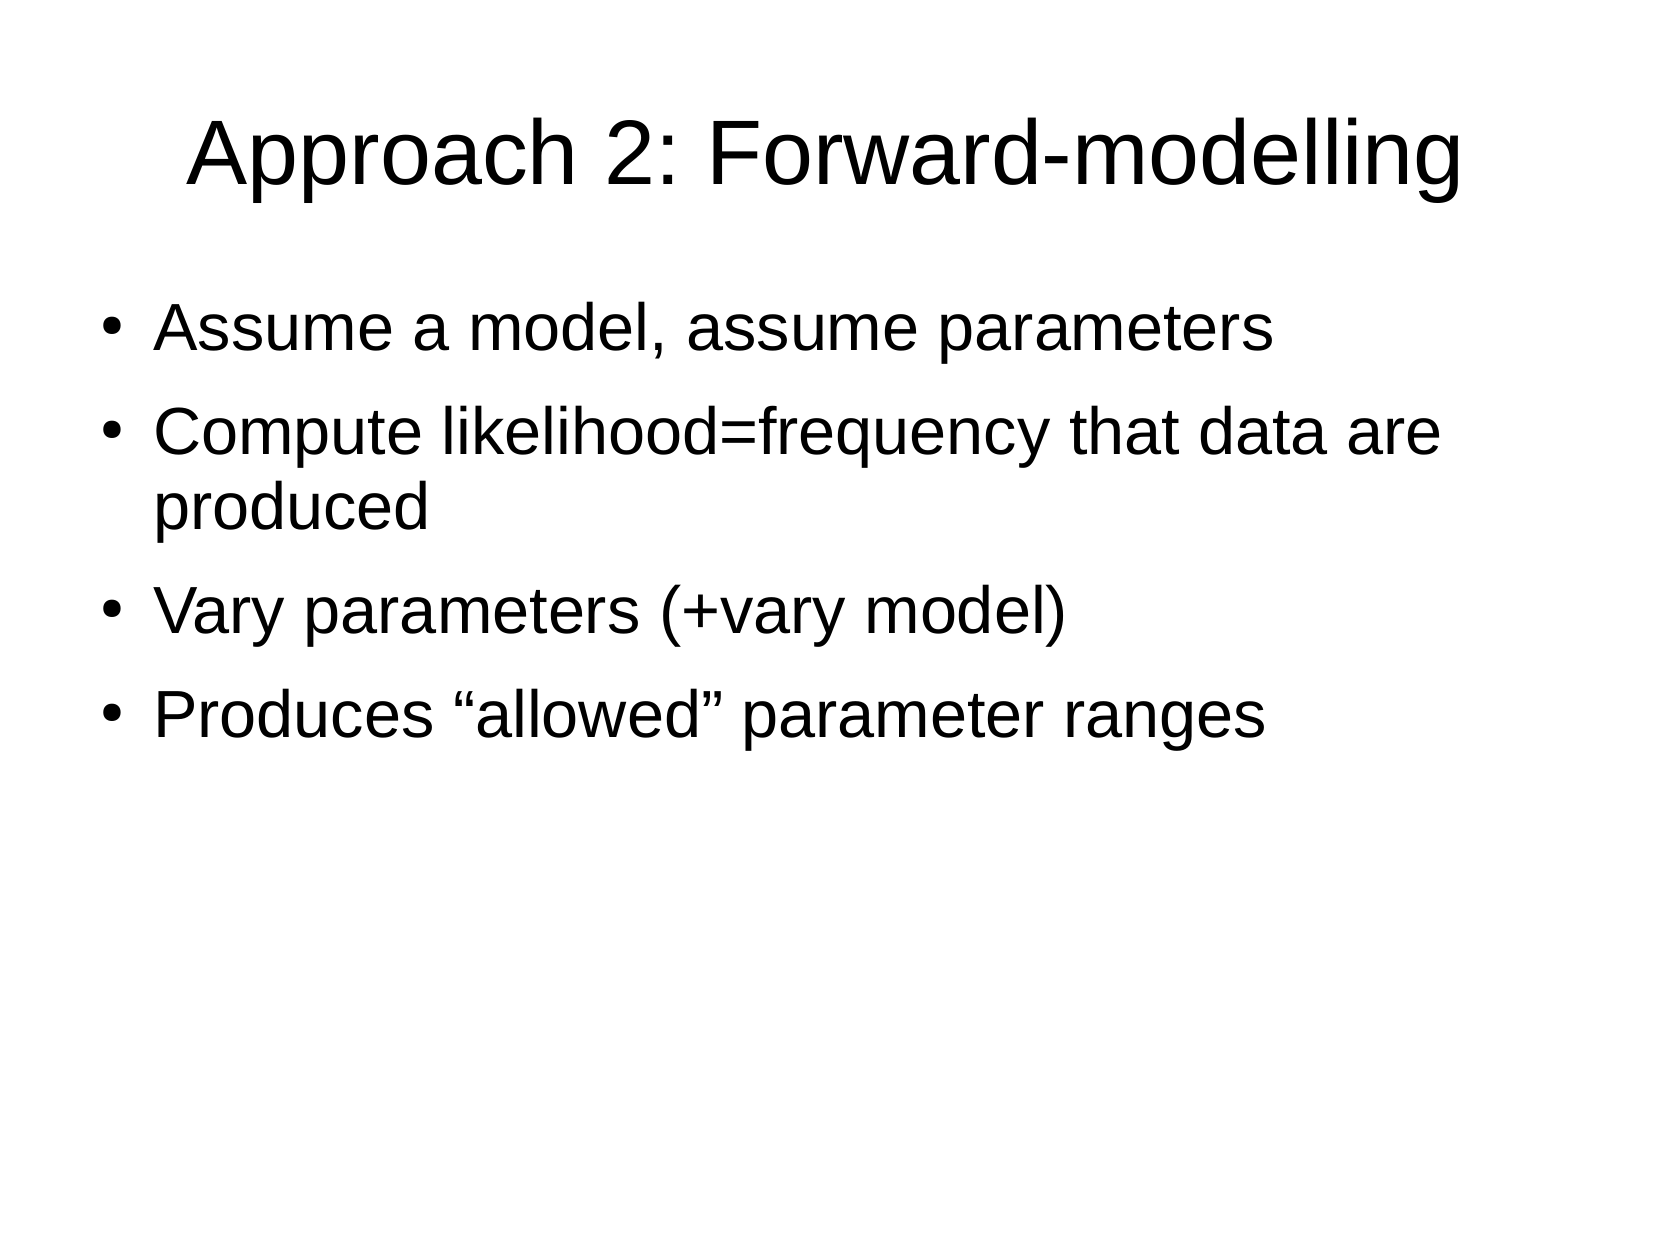

# Approach 2: Forward-modelling
Assume a model, assume parameters
Compute likelihood=frequency that data are produced
Vary parameters (+vary model)
Produces “allowed” parameter ranges